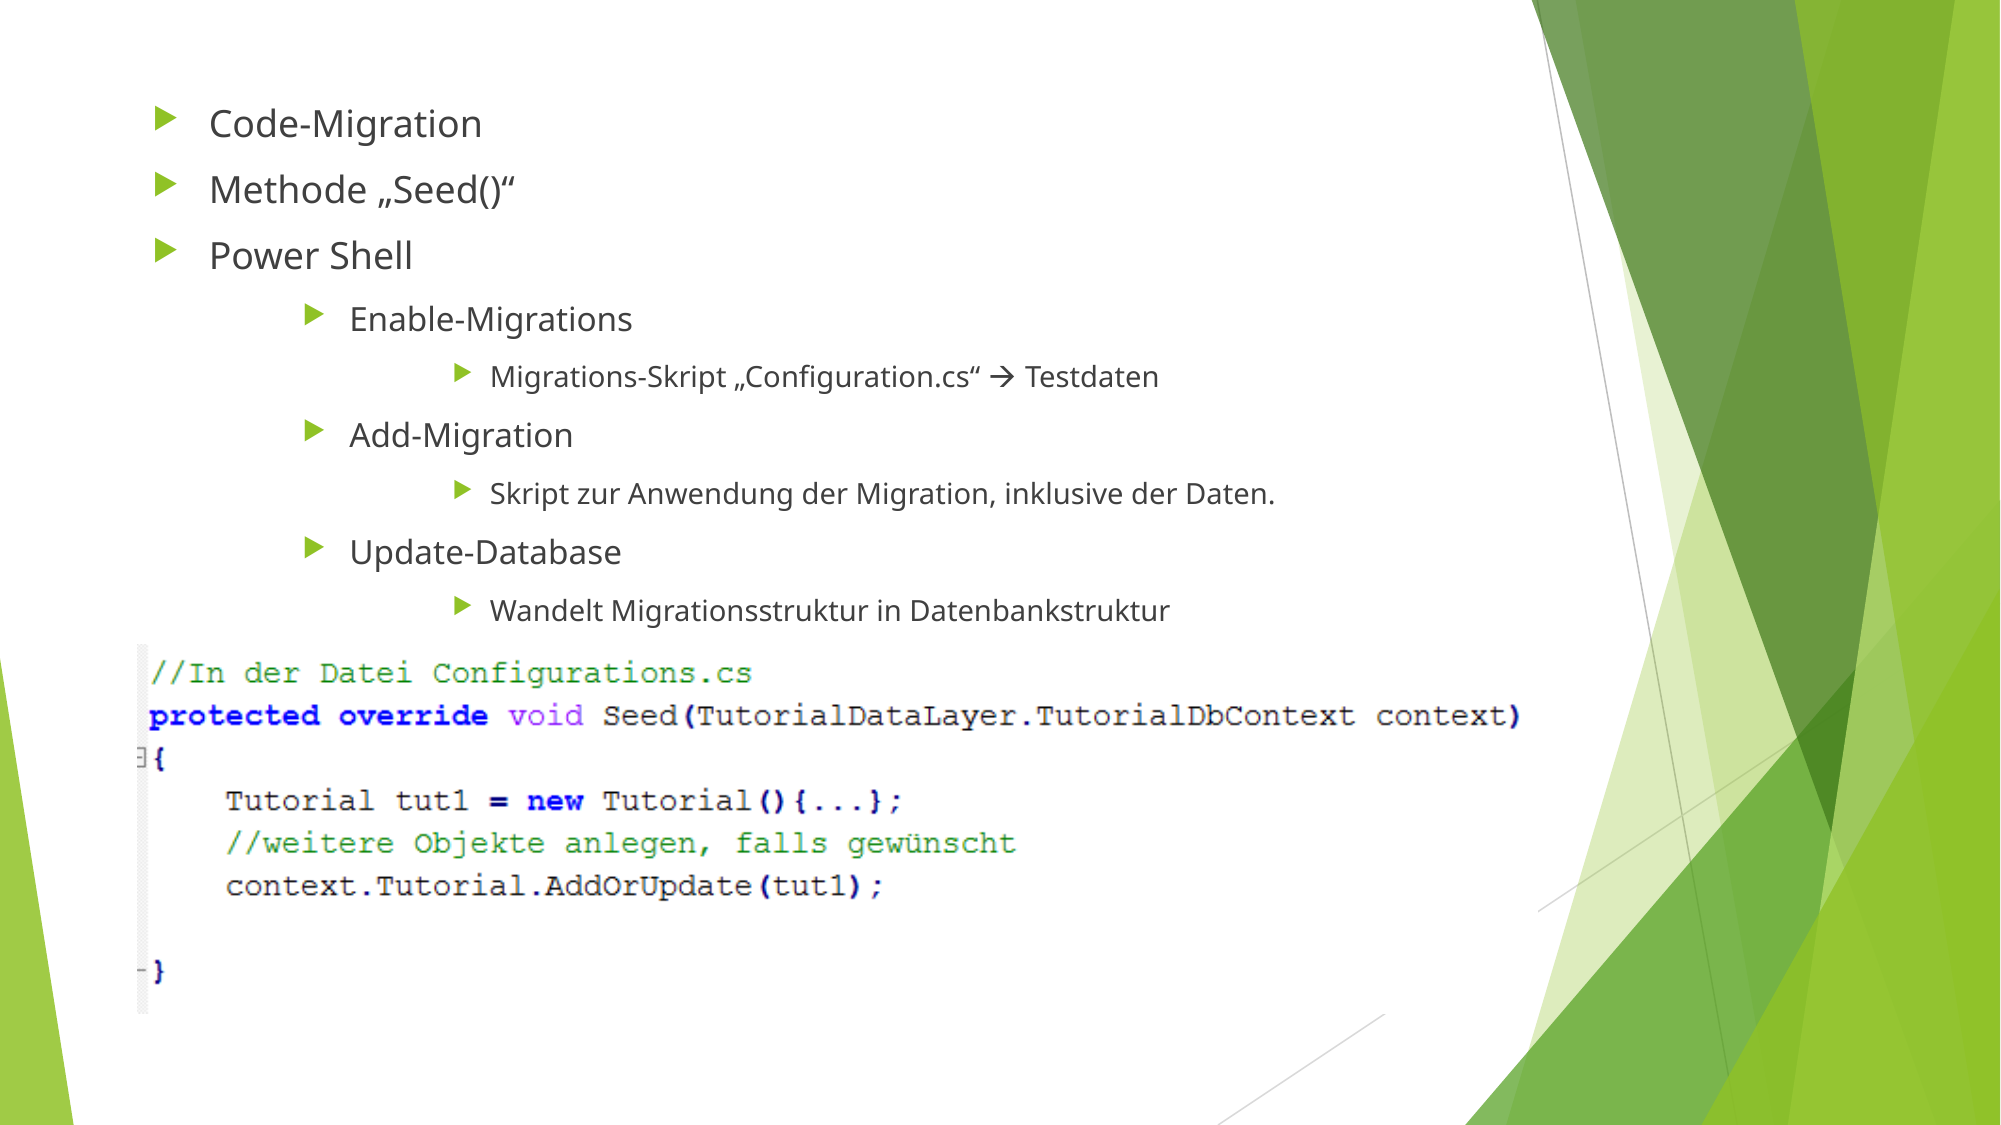

# Code-Migration
Methode „Seed()“
Power Shell
Enable-Migrations
Migrations-Skript „Configuration.cs“  Testdaten
Add-Migration
Skript zur Anwendung der Migration, inklusive der Daten.
Update-Database
Wandelt Migrationsstruktur in Datenbankstruktur